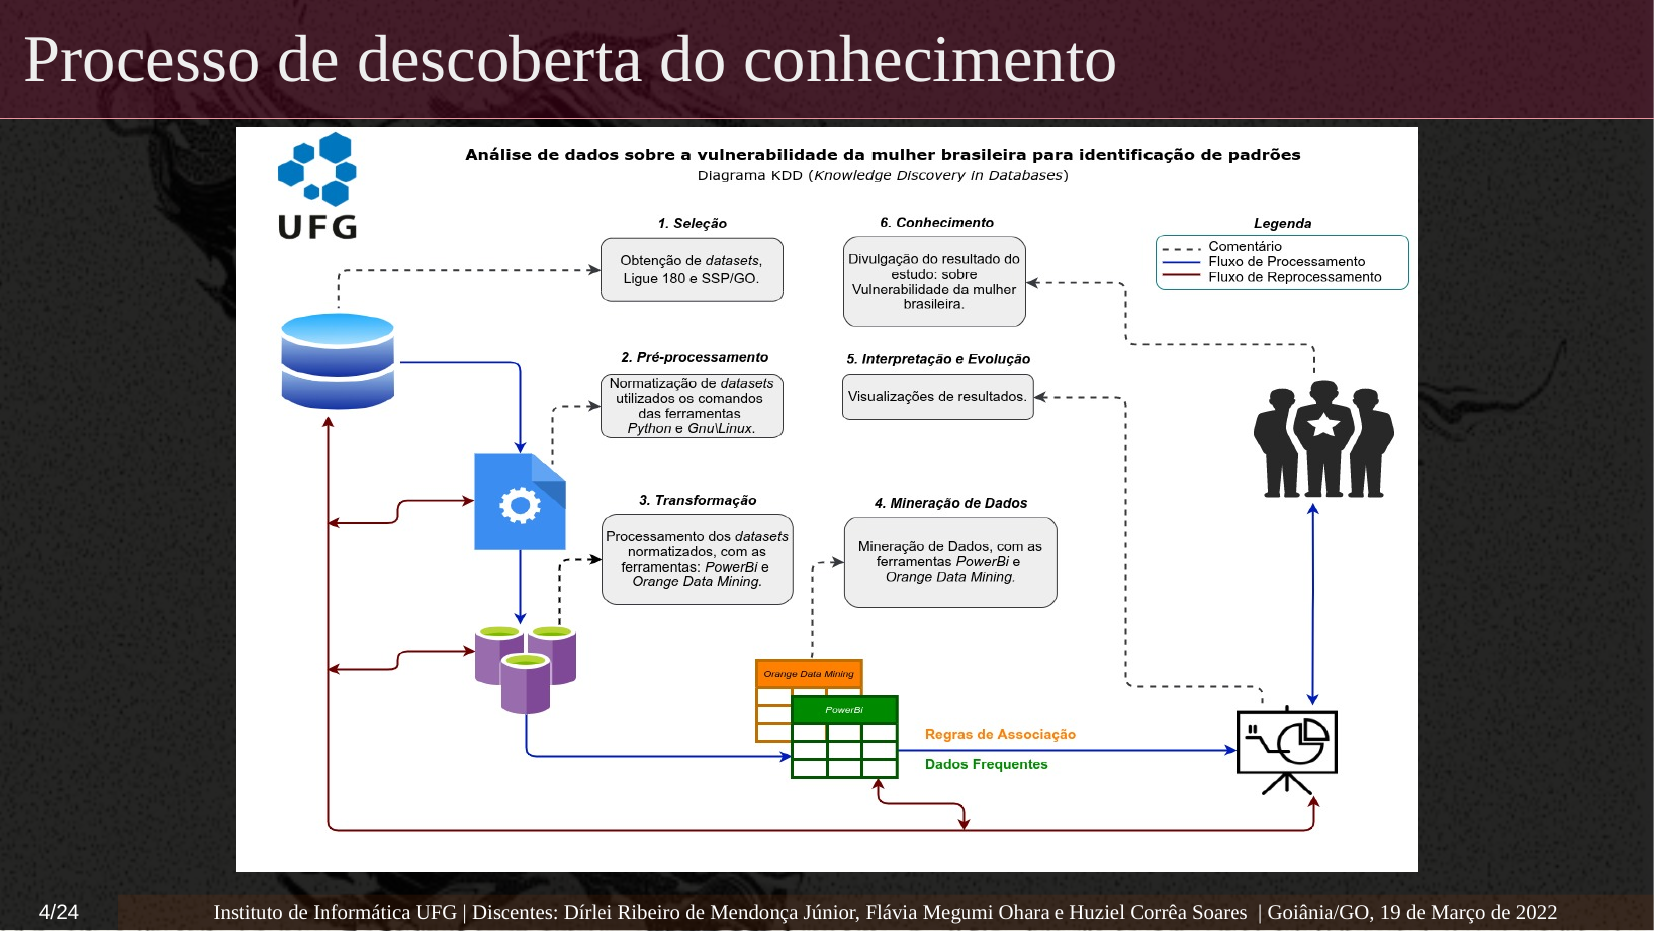

# Processo de descoberta do conhecimento
4